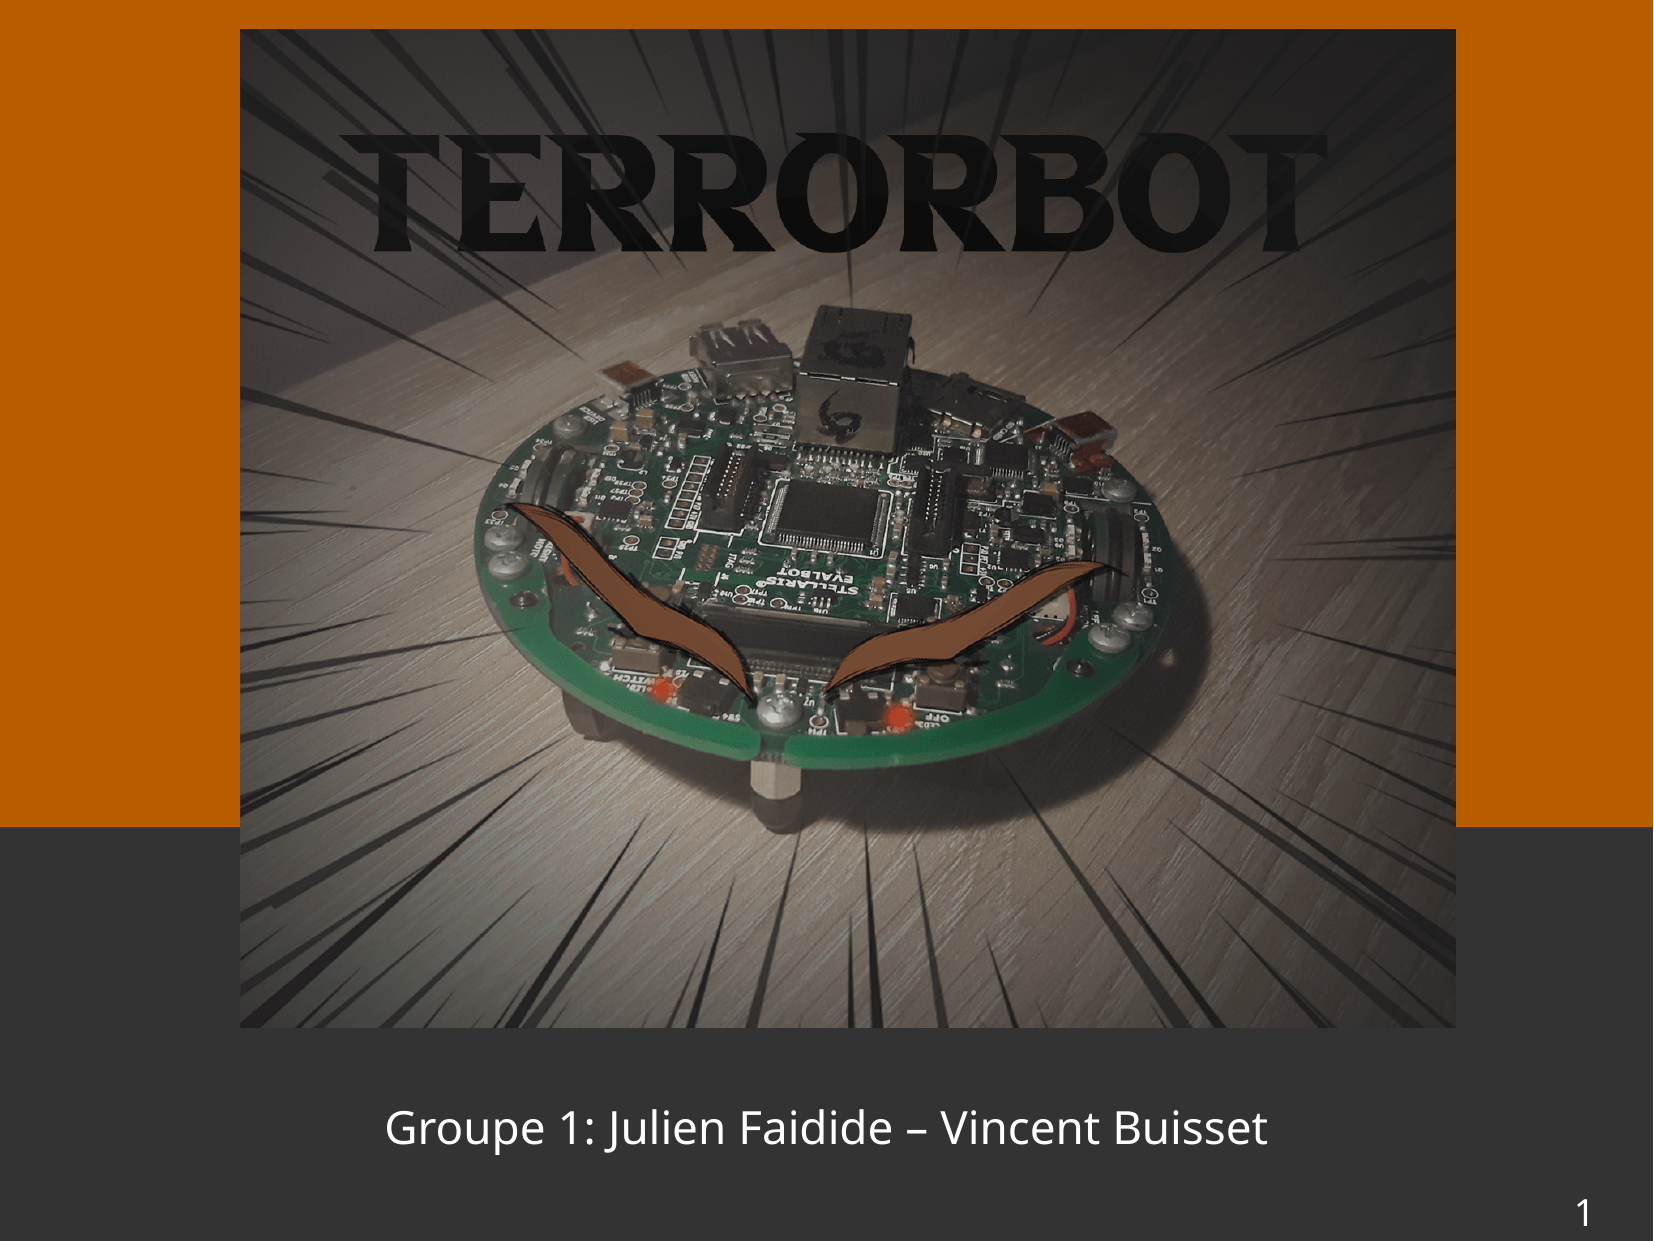

# Groupe 1: Julien Faidide – Vincent Buisset